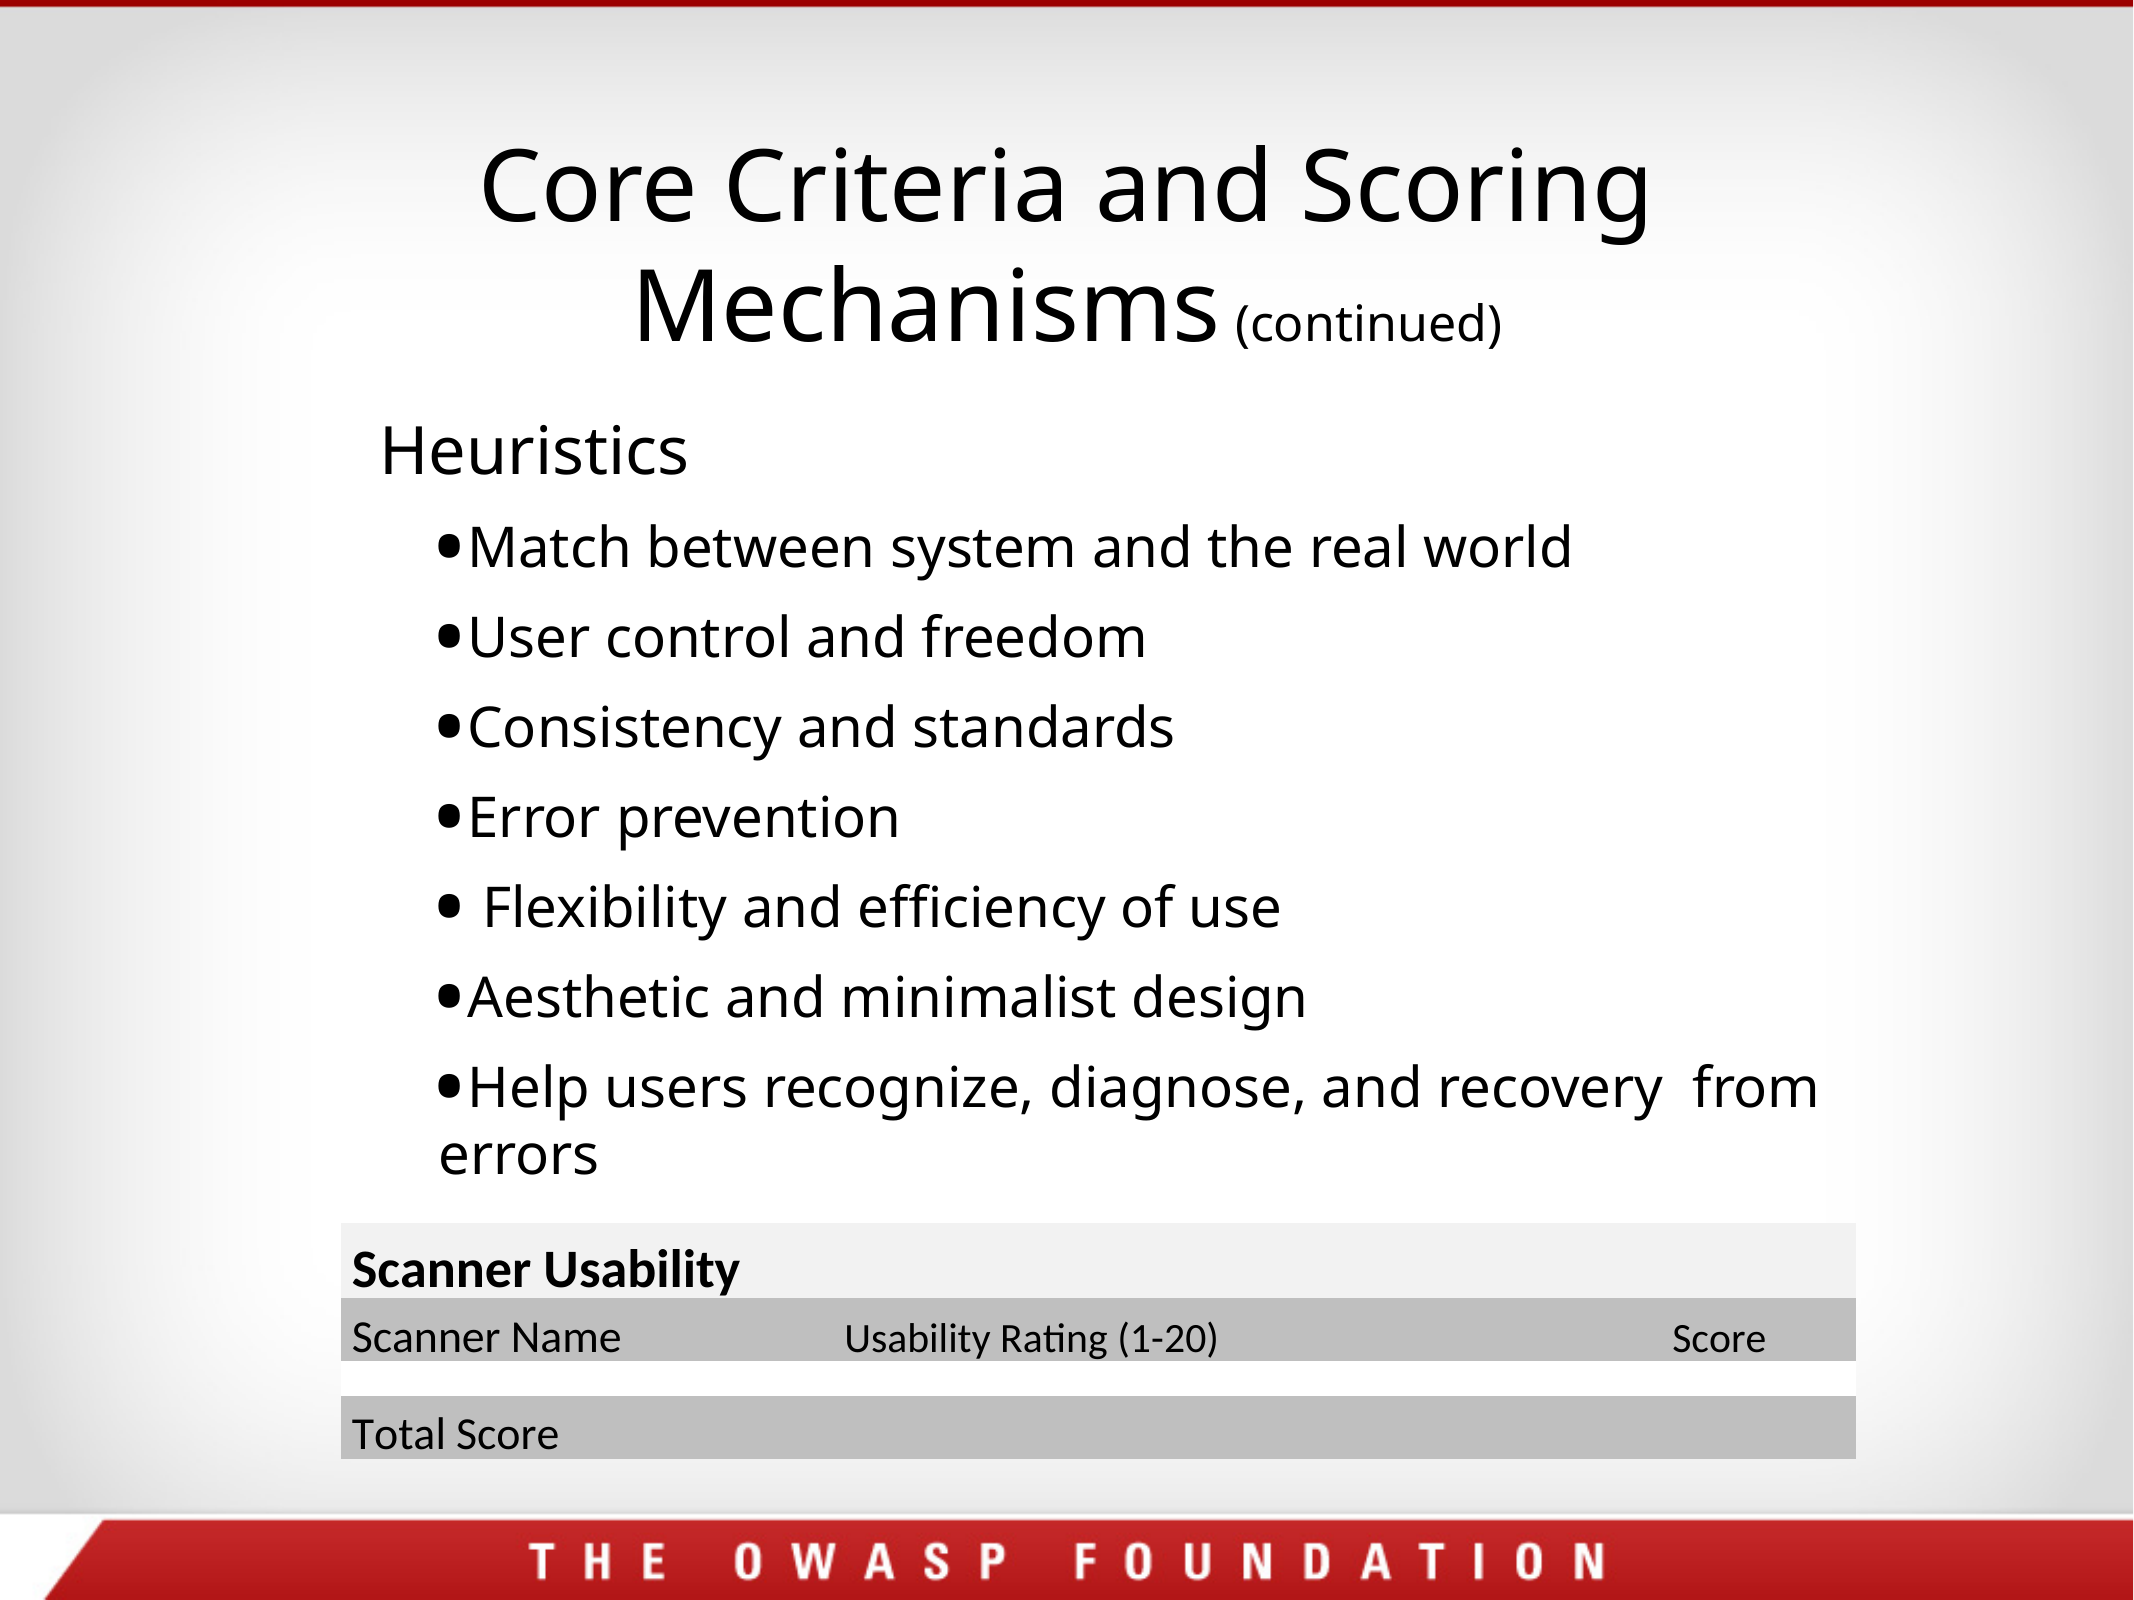

# Core Criteria and Scoring Mechanisms (continued)
Heuristics
Match between system and the real world
User control and freedom
Consistency and standards
Error prevention
 Flexibility and efficiency of use
Aesthetic and minimalist design
Help users recognize, diagnose, and recovery from errors
| Scanner Usability | | |
| --- | --- | --- |
| Scanner Name | Usability Rating (1-20) | Score |
| | | |
| Total Score | | |